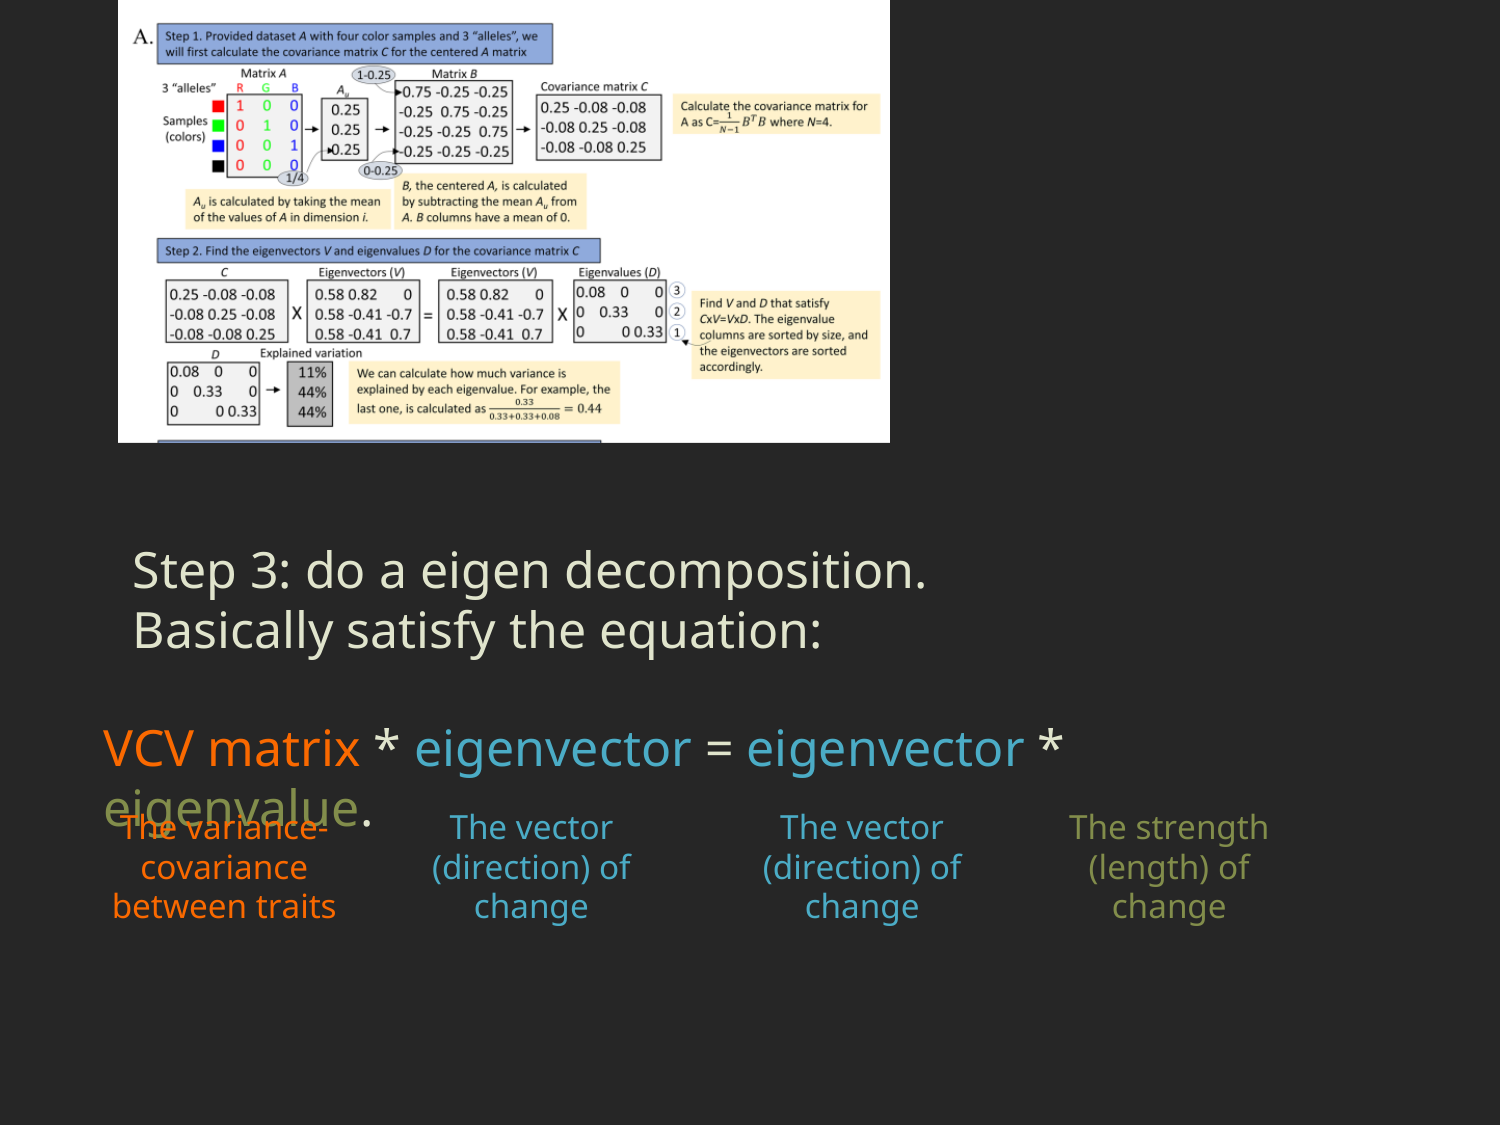

Step 3: do a eigen decomposition.
Basically satisfy the equation:
VCV matrix * eigenvector = eigenvector * eigenvalue.
The variance-covariance
between traits
The vector (direction) of change
The vector (direction) of change
The strength (length) of change